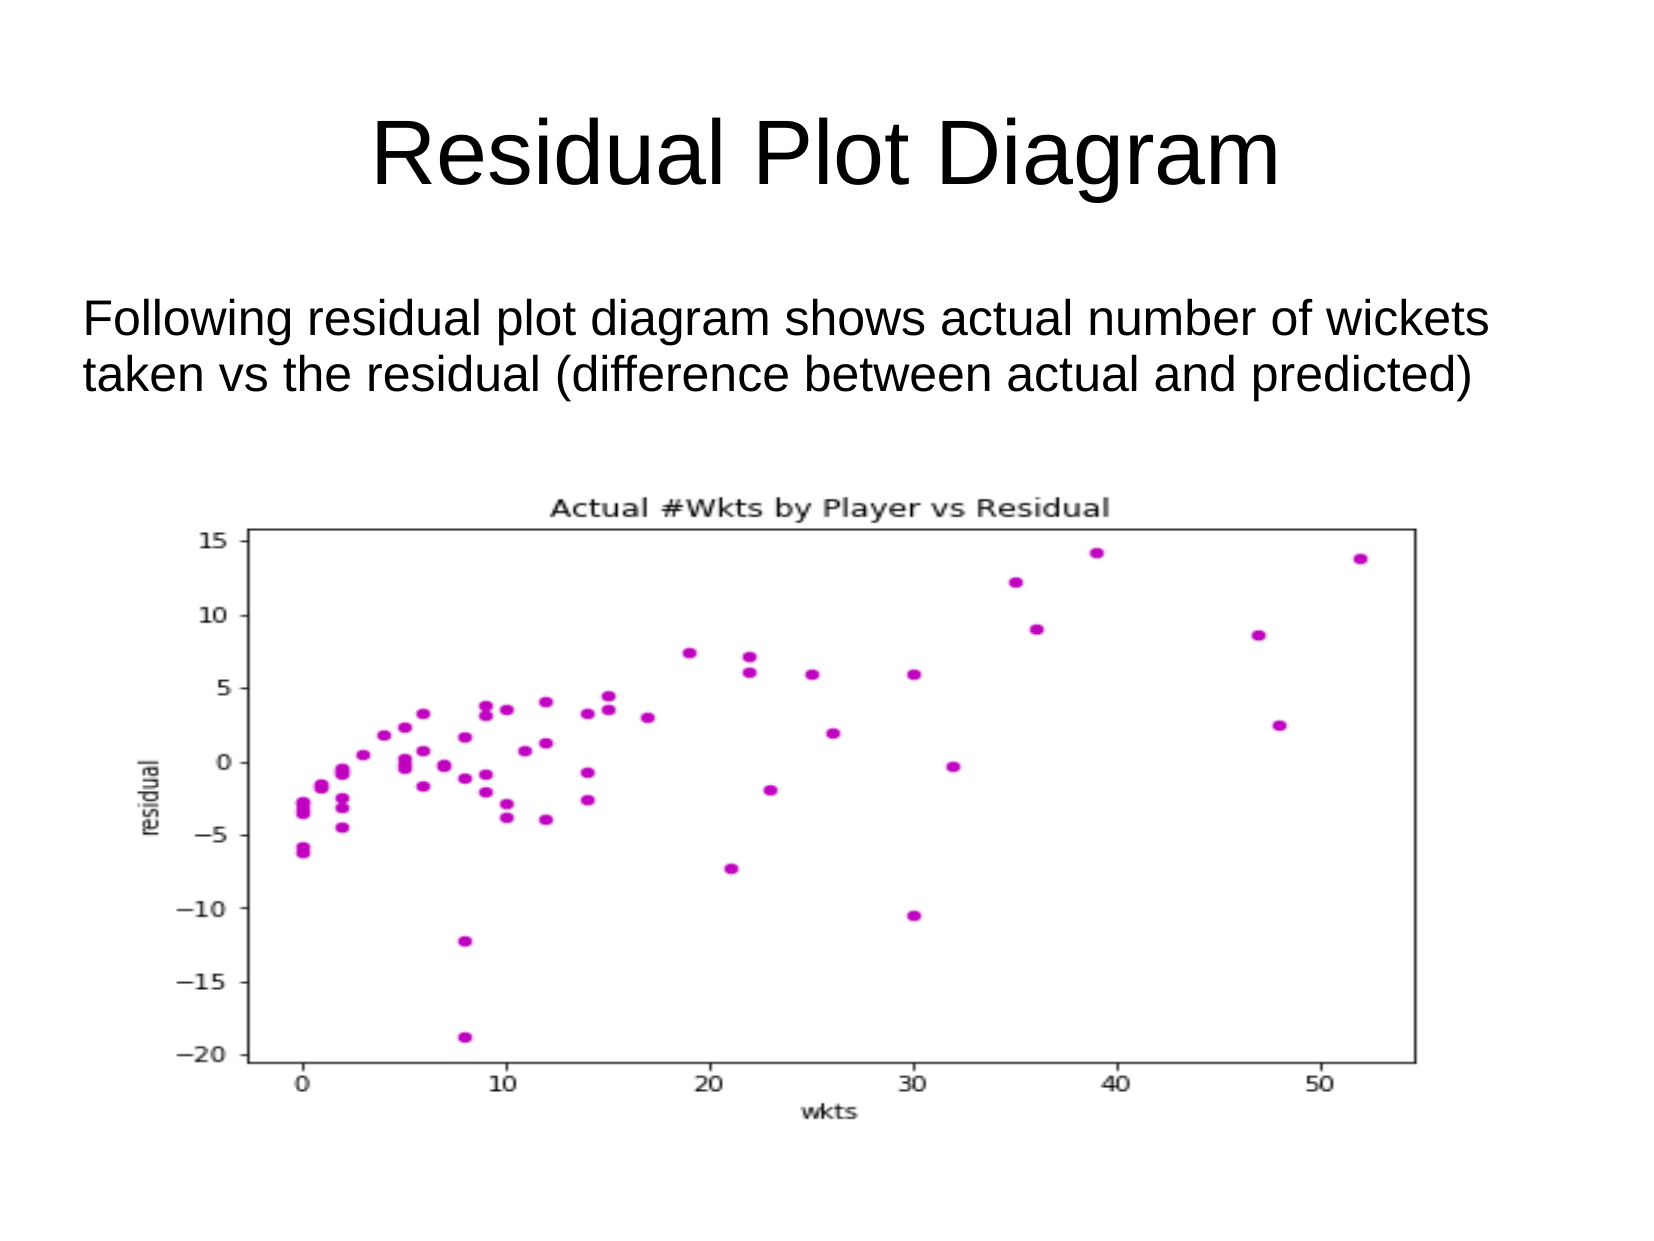

# Residual Plot Diagram
Following residual plot diagram shows actual number of wickets taken vs the residual (difference between actual and predicted)